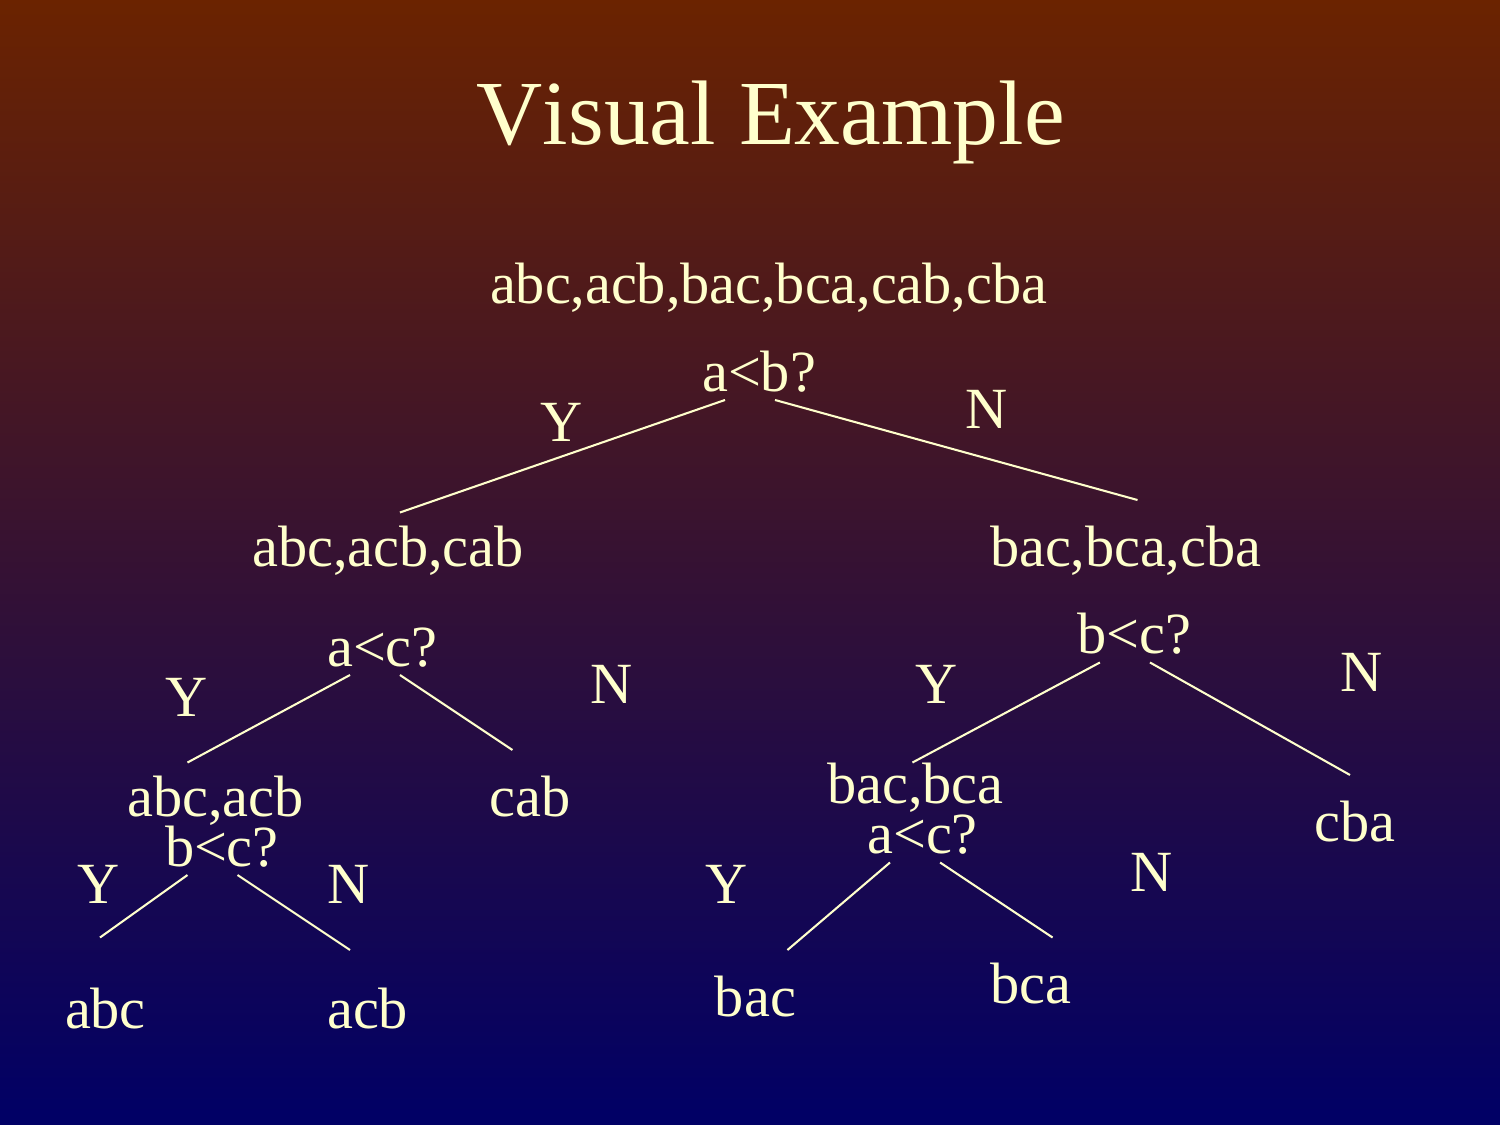

# Visual Example
abc,acb,bac,bca,cab,cba
a<b?
N
Y
abc,acb,cab
bac,bca,cba
b<c?
N
Y
bac,bca
cba
a<c?
N
Y
abc,acb
cab
a<c?
N
Y
bca
bac
b<c?
Y
N
abc
acb